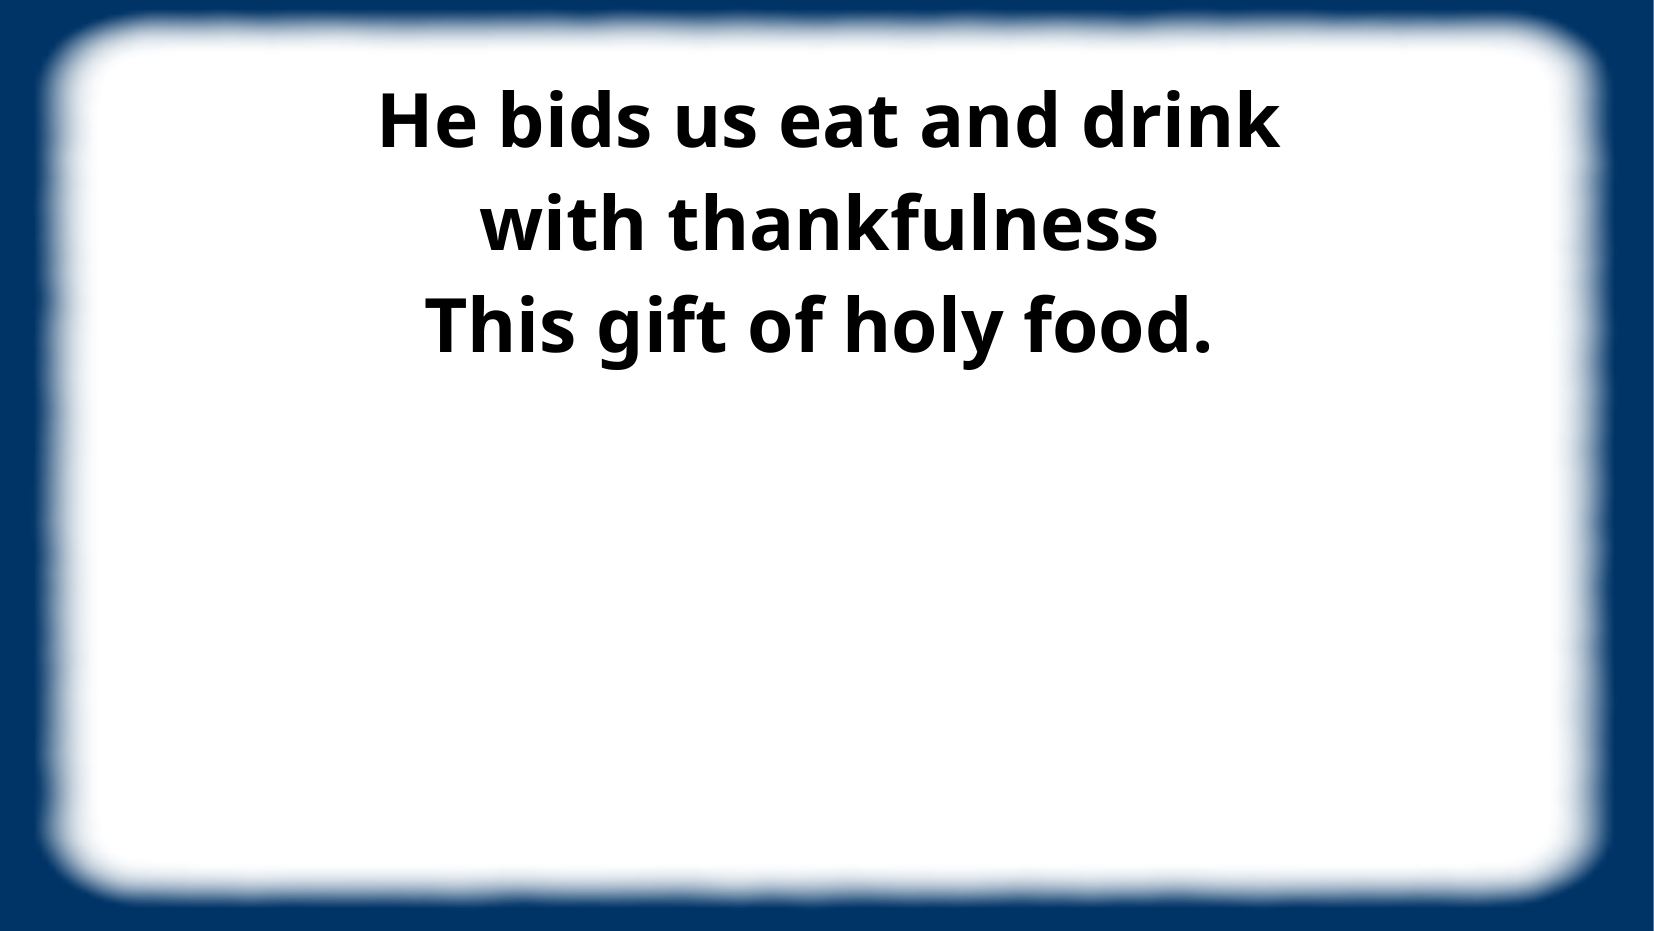

He bids us eat and drink
with thankfulness
This gift of holy food.